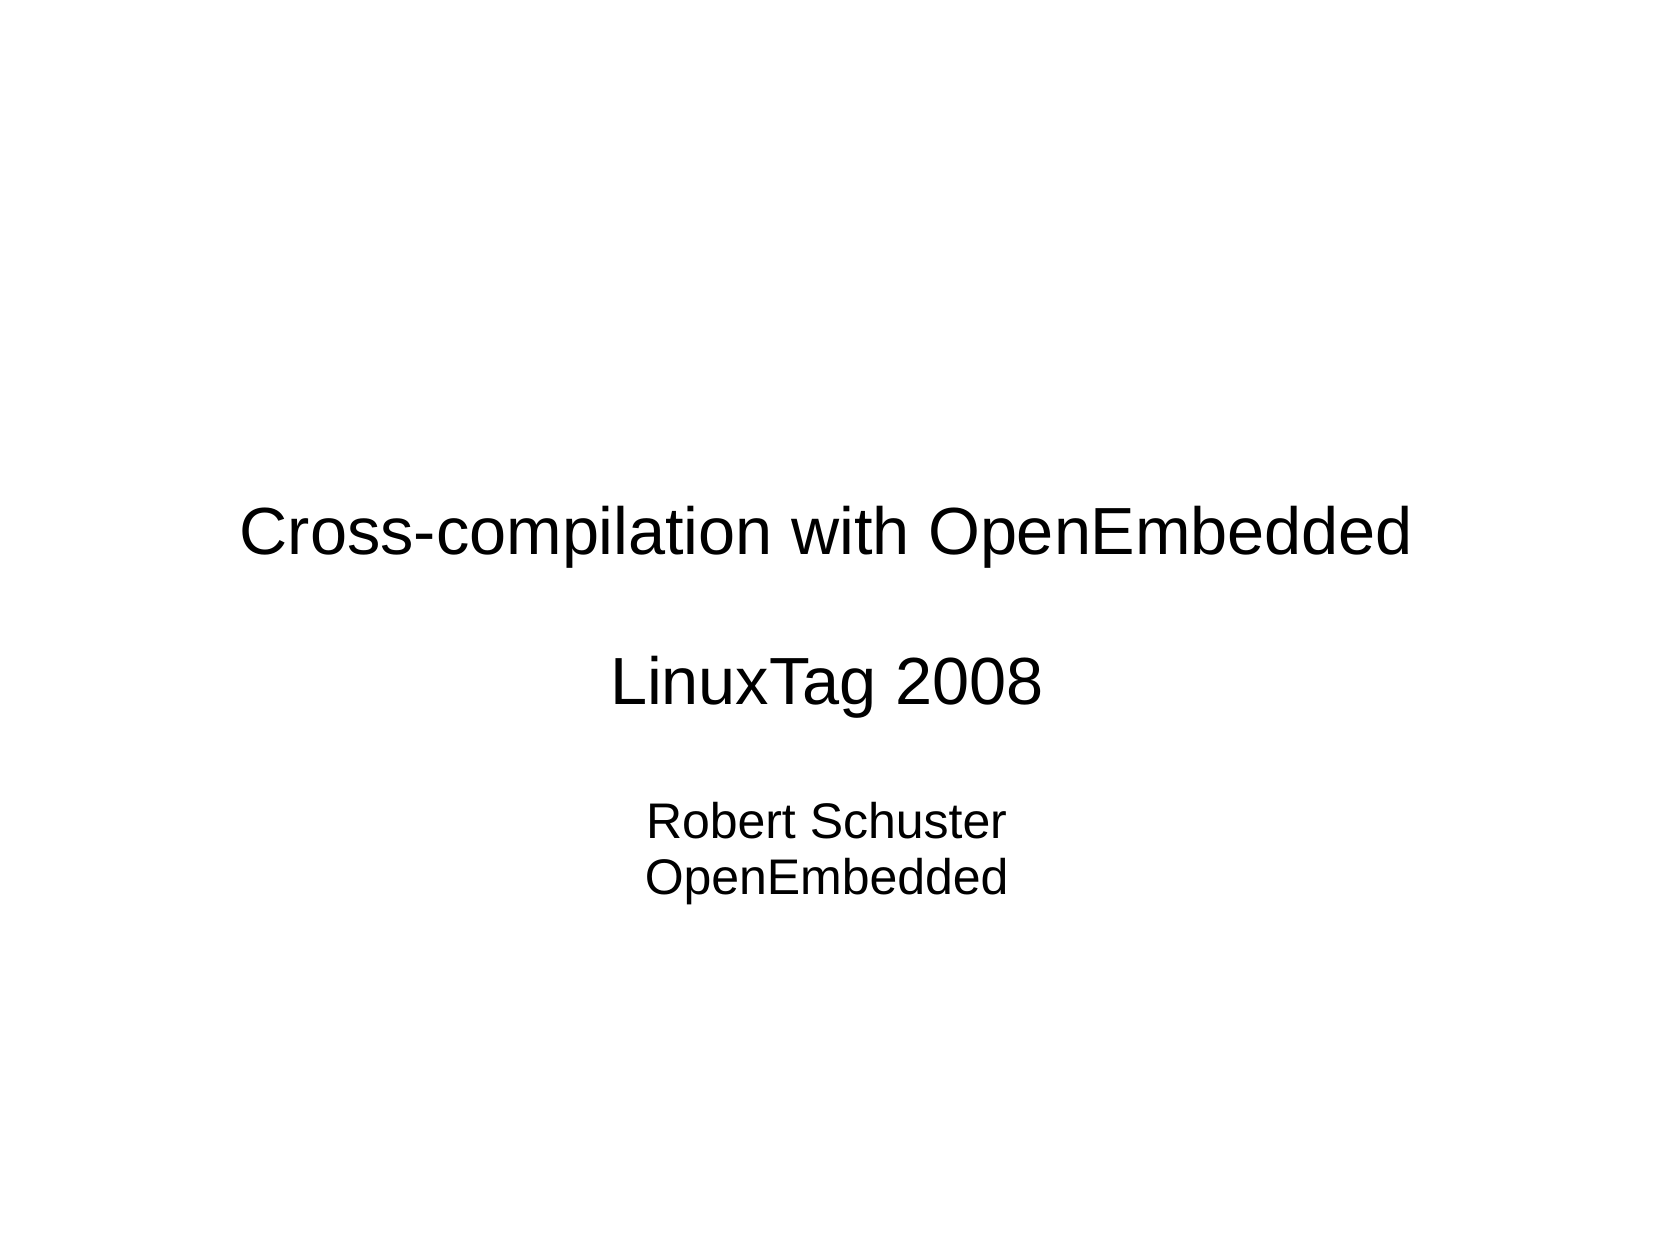

#
Cross-compilation with OpenEmbedded
LinuxTag 2008
Robert Schuster
OpenEmbedded